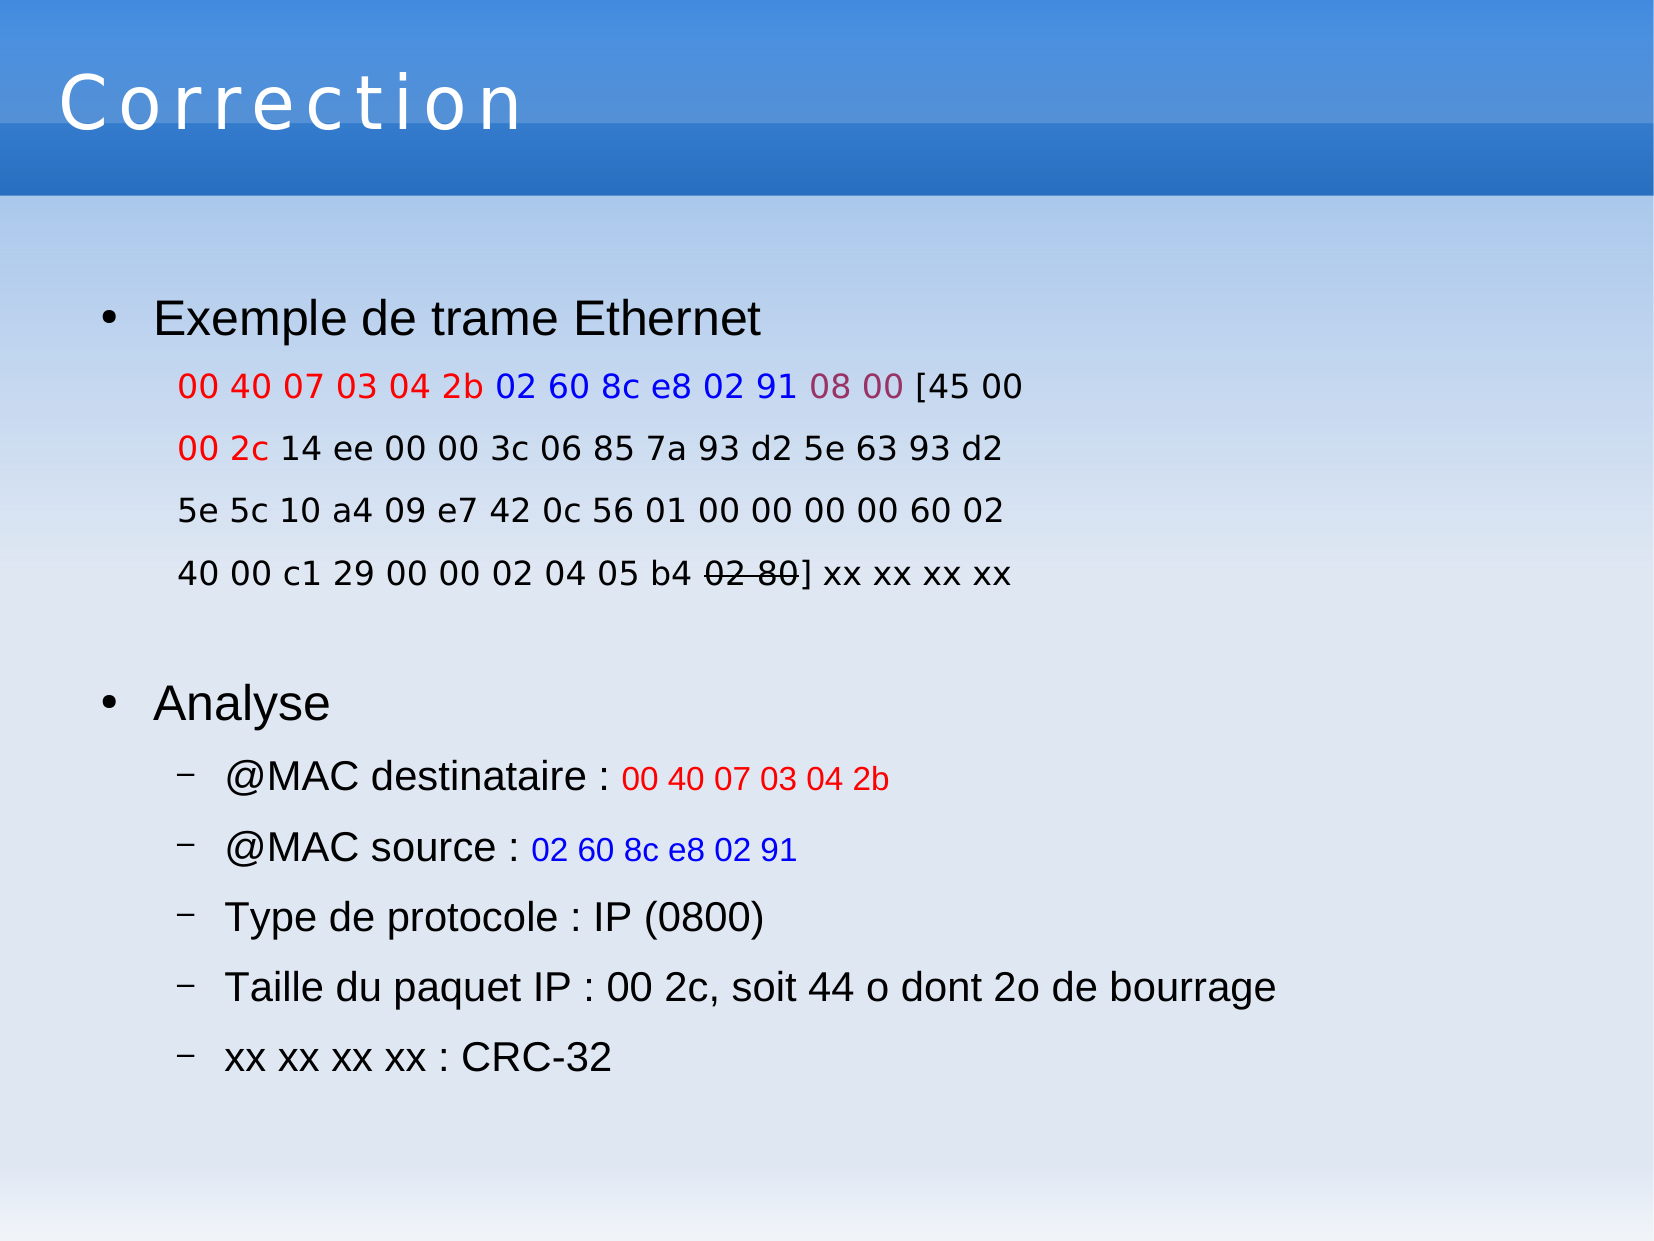

# Correction
Exemple de trame Ethernet
00 40 07 03 04 2b 02 60 8c e8 02 91 08 00 [45 00
00 2c 14 ee 00 00 3c 06 85 7a 93 d2 5e 63 93 d2
5e 5c 10 a4 09 e7 42 0c 56 01 00 00 00 00 60 02
40 00 c1 29 00 00 02 04 05 b4 02 80] xx xx xx xx
Analyse
@MAC destinataire : 00 40 07 03 04 2b
@MAC source : 02 60 8c e8 02 91
Type de protocole : IP (0800)
Taille du paquet IP : 00 2c, soit 44 o dont 2o de bourrage
xx xx xx xx : CRC-32